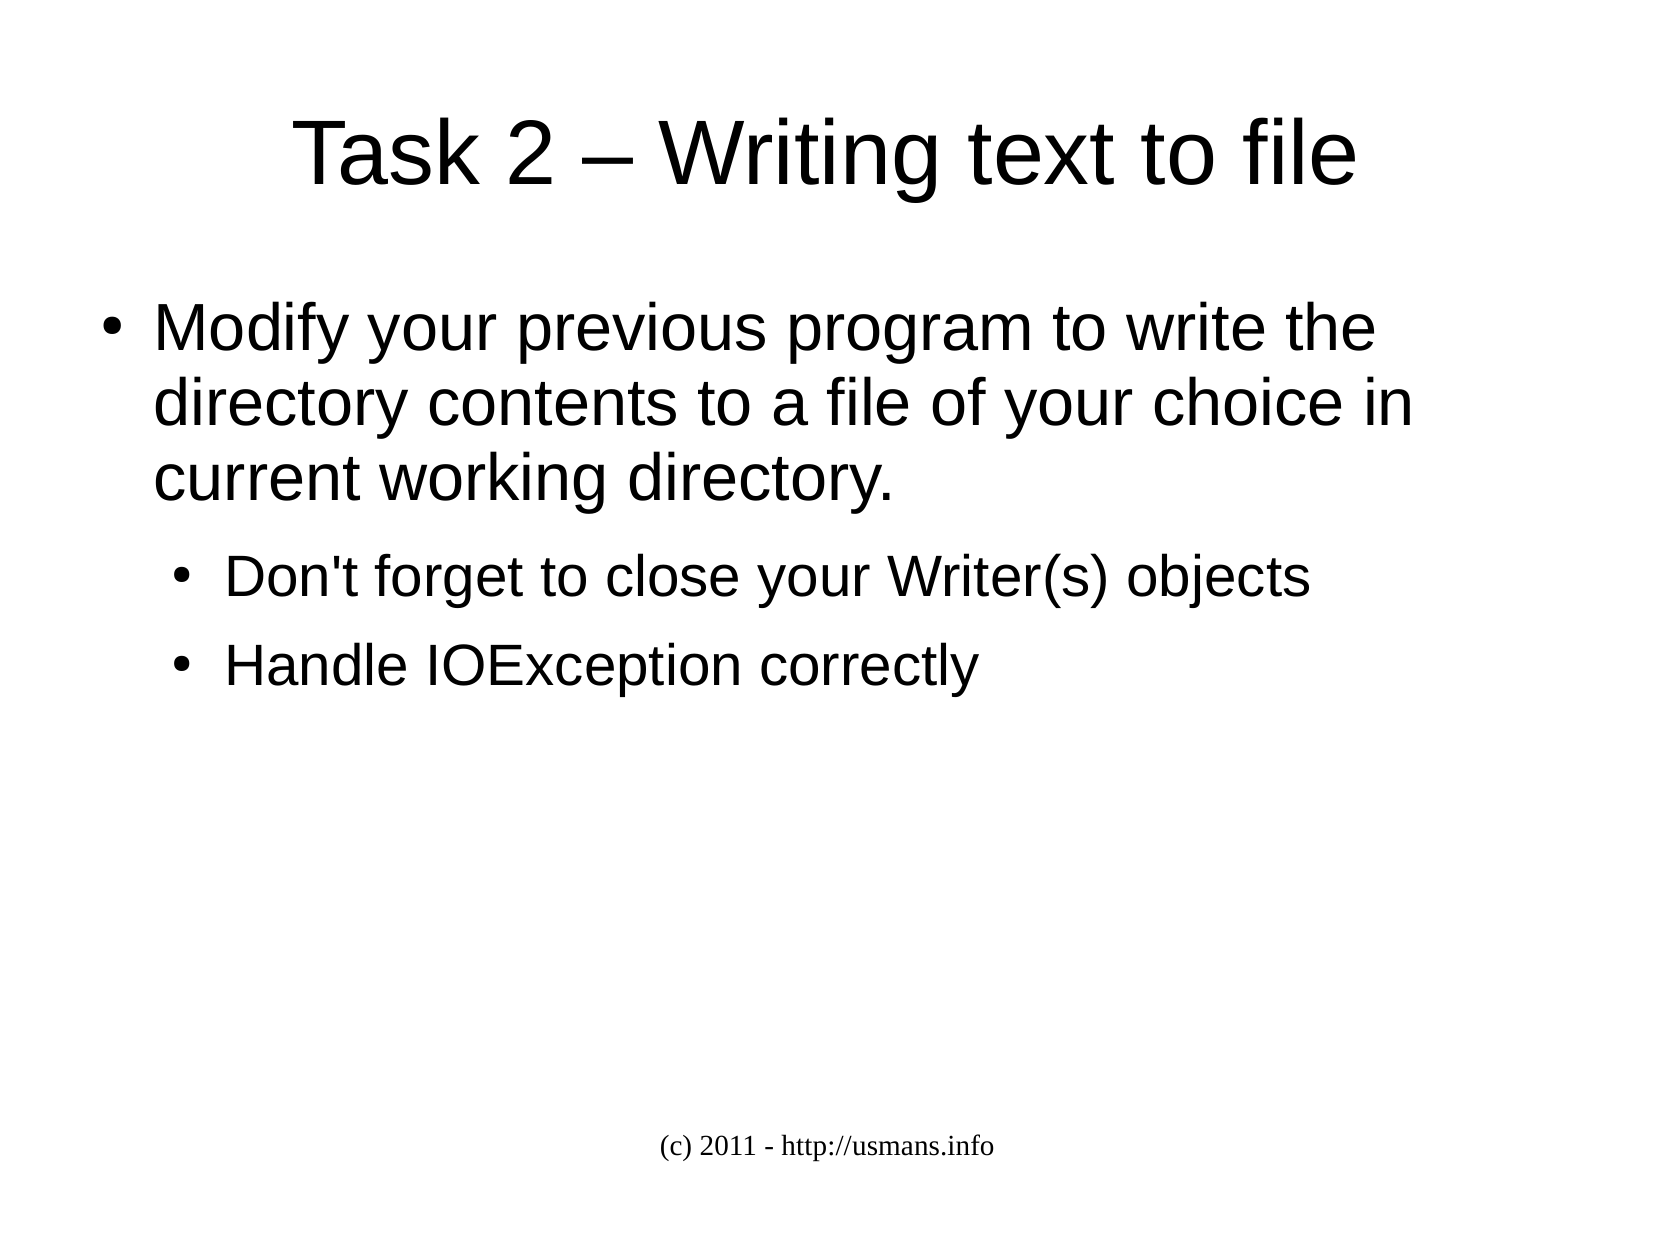

# Task 2 – Writing text to file
Modify your previous program to write the directory contents to a file of your choice in current working directory.
Don't forget to close your Writer(s) objects
Handle IOException correctly
(c) 2011 - http://usmans.info